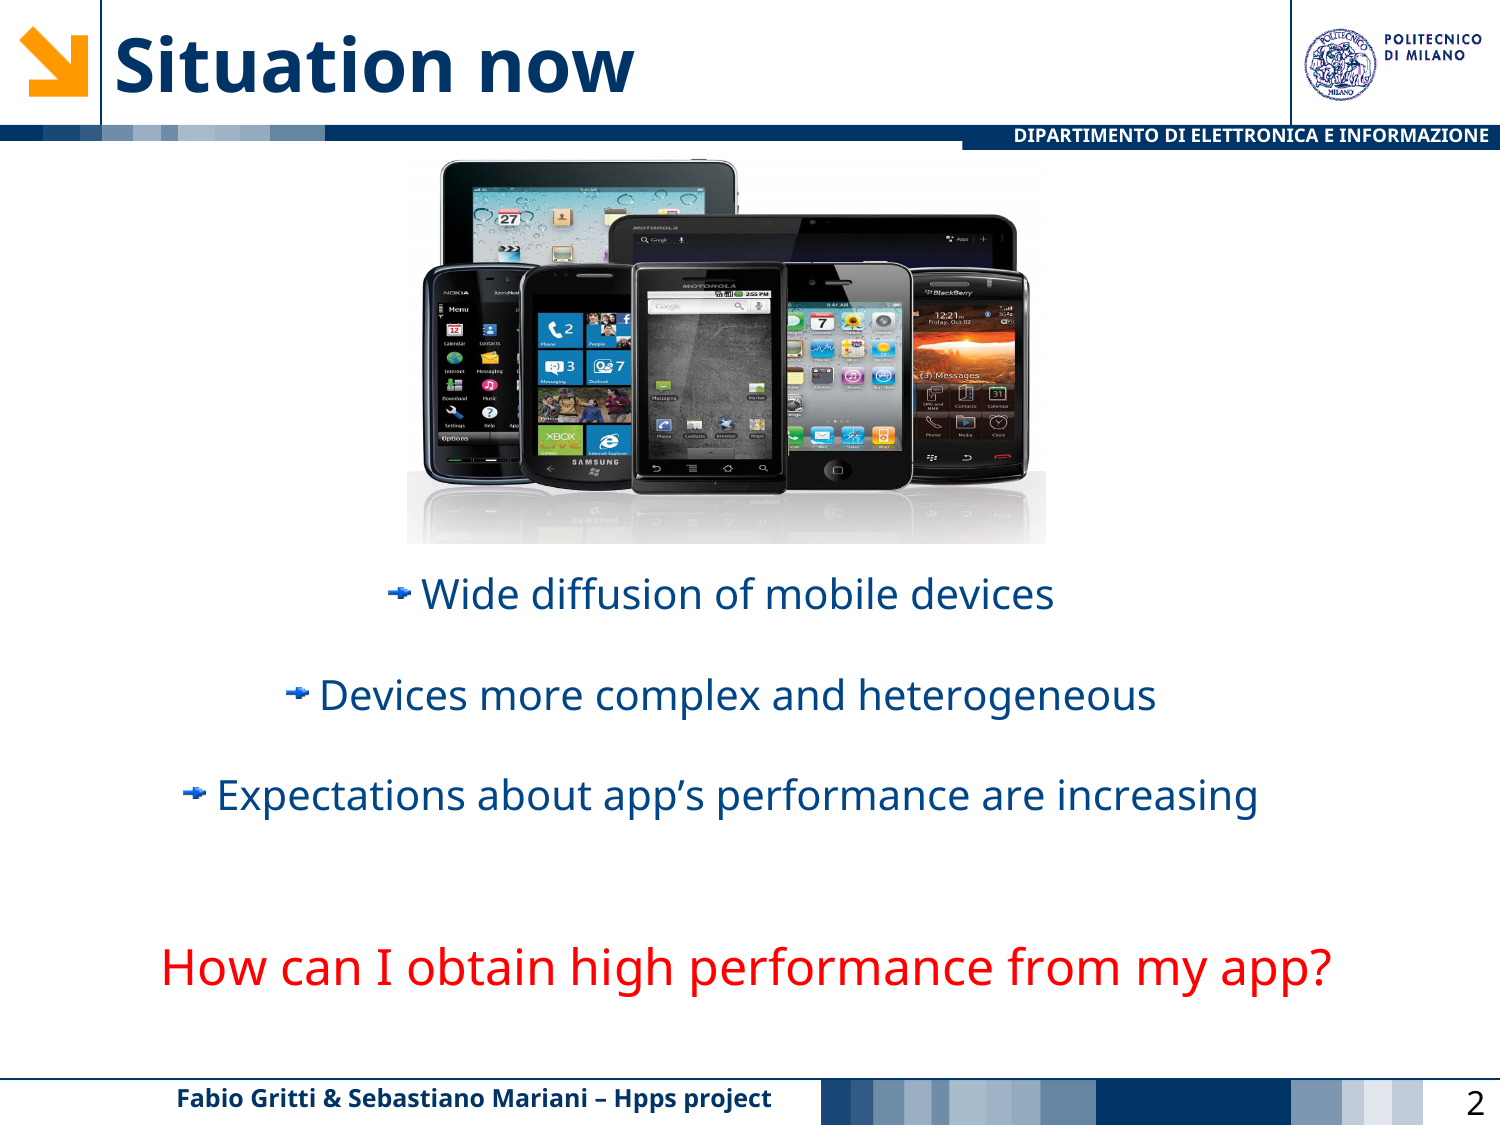

# Situation now
 Wide diffusion of mobile devices
 Devices more complex and heterogeneous
 Expectations about app’s performance are increasing
How can I obtain high performance from my app?
Fabio Gritti & Sebastiano Mariani – Hpps project